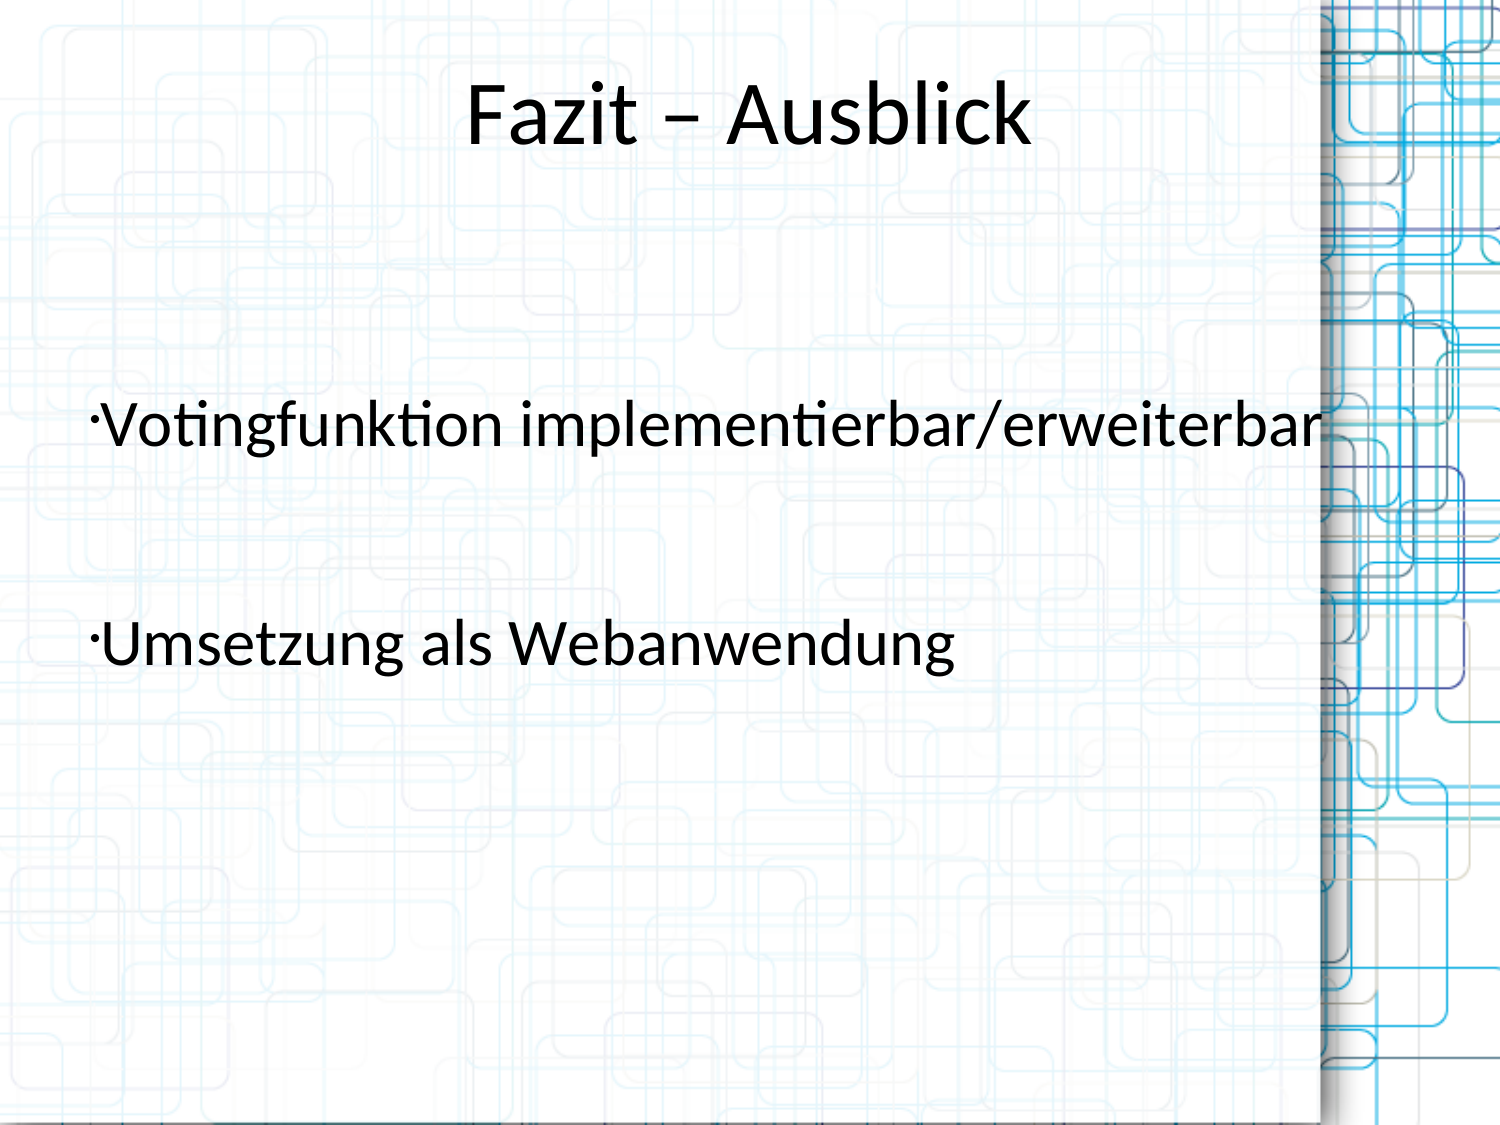

# Fazit – Ausblick
Votingfunktion implementierbar/erweiterbar
Umsetzung als Webanwendung